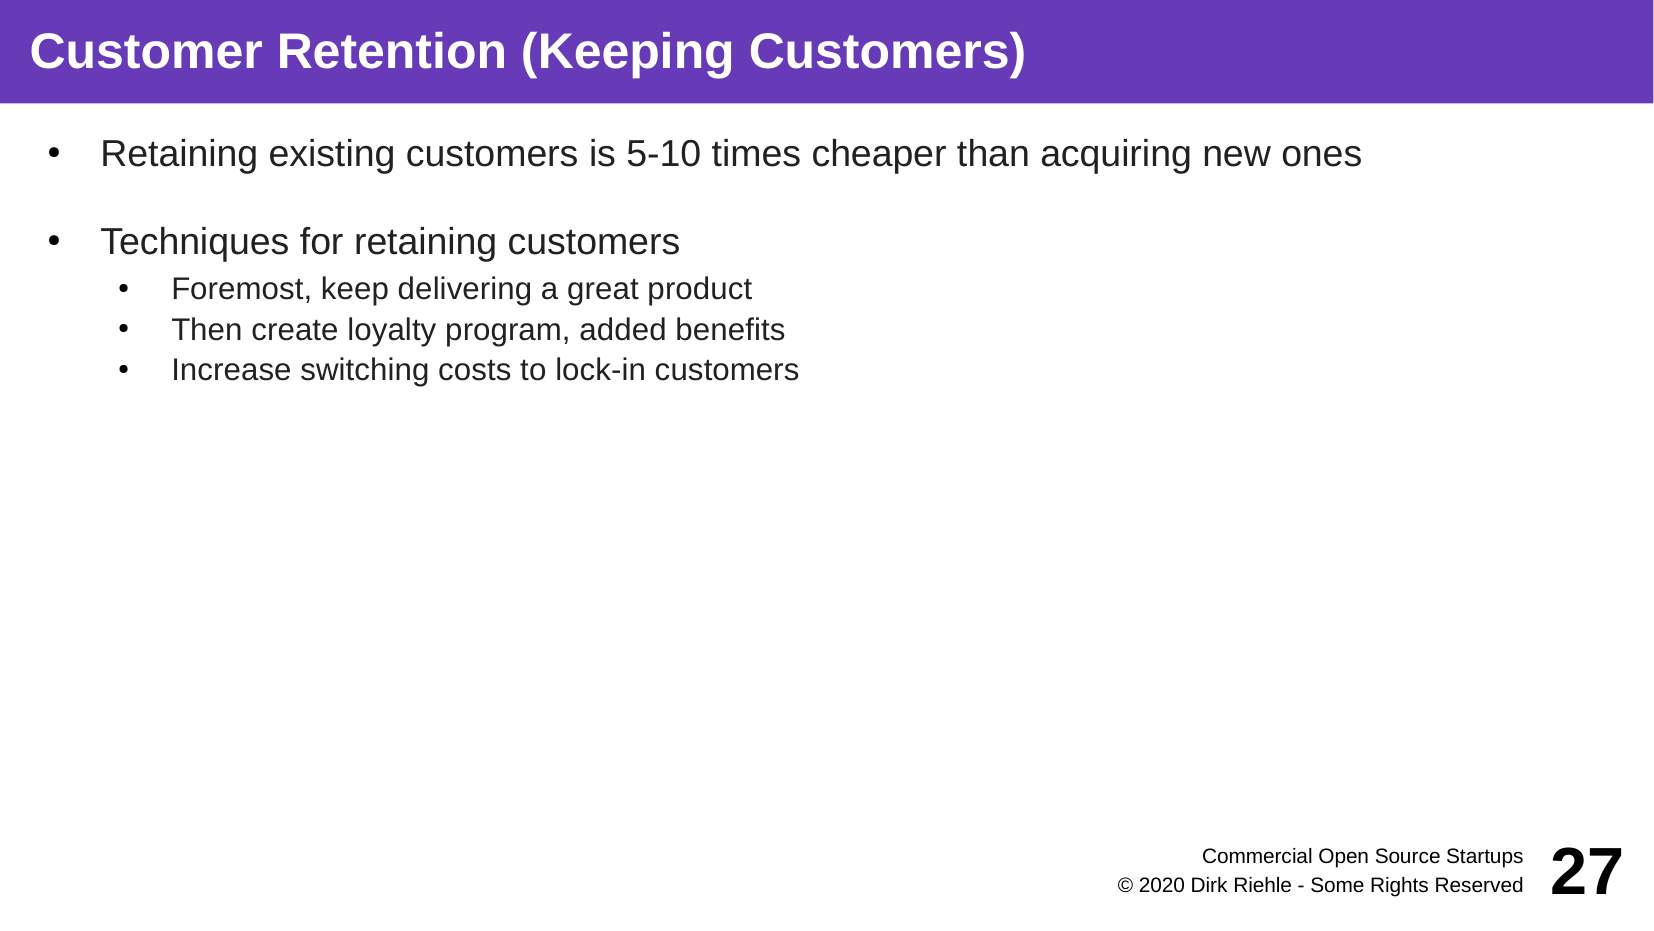

# Customer Retention (Keeping Customers)
Retaining existing customers is 5-10 times cheaper than acquiring new ones
Techniques for retaining customers
Foremost, keep delivering a great product
Then create loyalty program, added benefits
Increase switching costs to lock-in customers
Commercial Open Source Startups
27
© 2020 Dirk Riehle - Some Rights Reserved